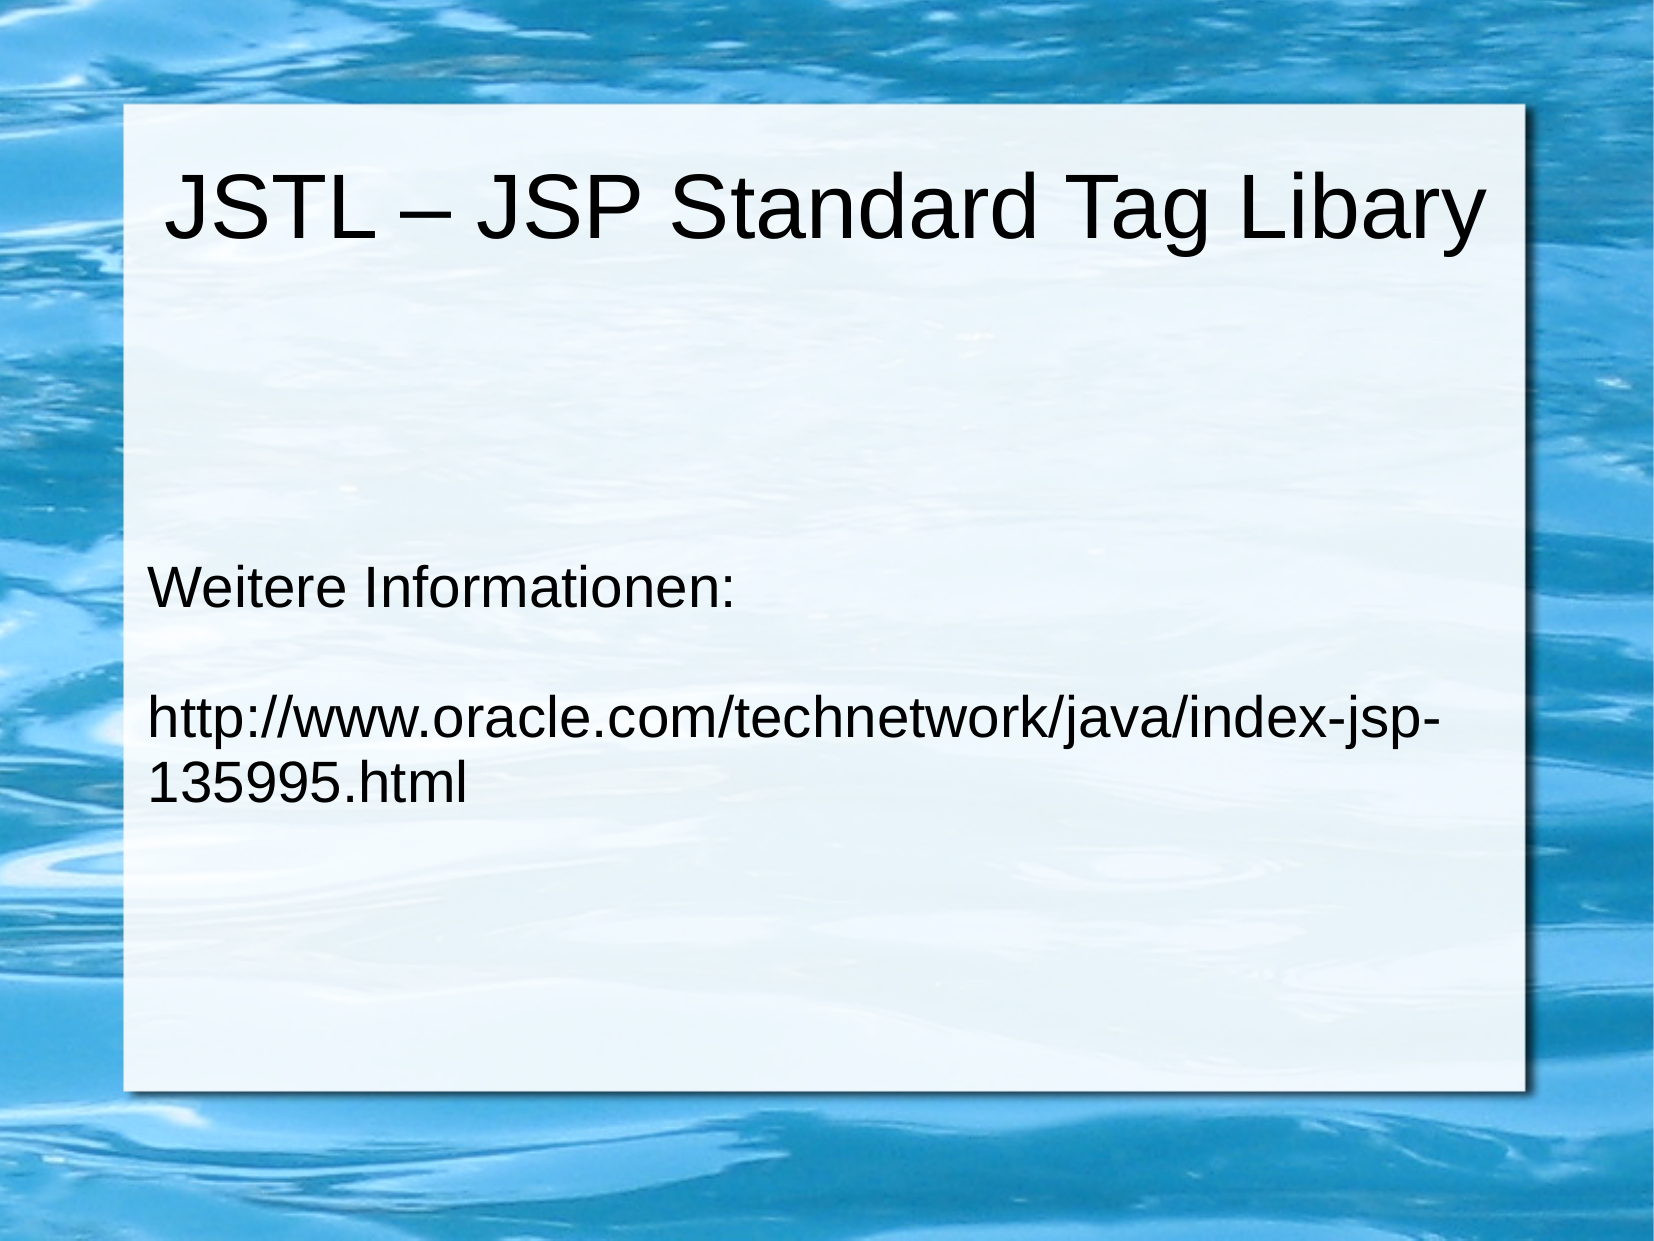

# JSTL – JSP Standard Tag Libary
Weitere Informationen:
http://www.oracle.com/technetwork/java/index-jsp-135995.html